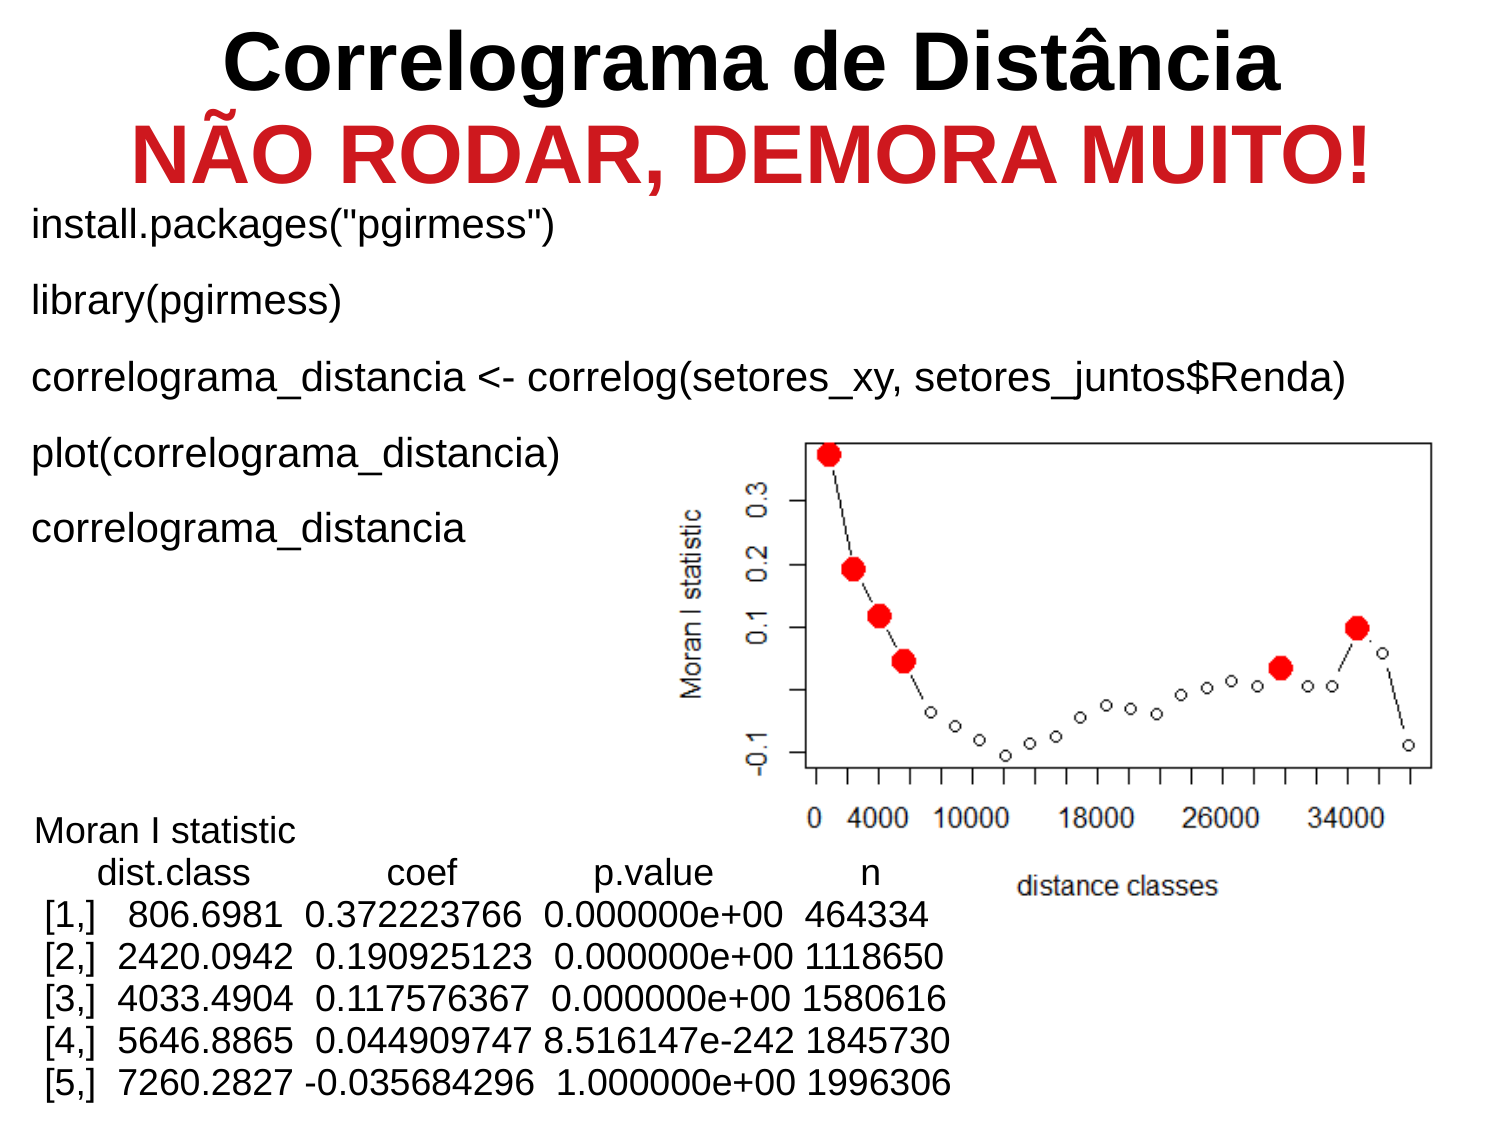

# Correlograma de Distância NÃO RODAR, DEMORA MUITO!
install.packages("pgirmess")
library(pgirmess)
correlograma_distancia <- correlog(setores_xy, setores_juntos$Renda)
plot(correlograma_distancia)
correlograma_distancia
Moran I statistic
 dist.class coef p.value n
 [1,] 806.6981 0.372223766 0.000000e+00 464334
 [2,] 2420.0942 0.190925123 0.000000e+00 1118650
 [3,] 4033.4904 0.117576367 0.000000e+00 1580616
 [4,] 5646.8865 0.044909747 8.516147e-242 1845730
 [5,] 7260.2827 -0.035684296 1.000000e+00 1996306